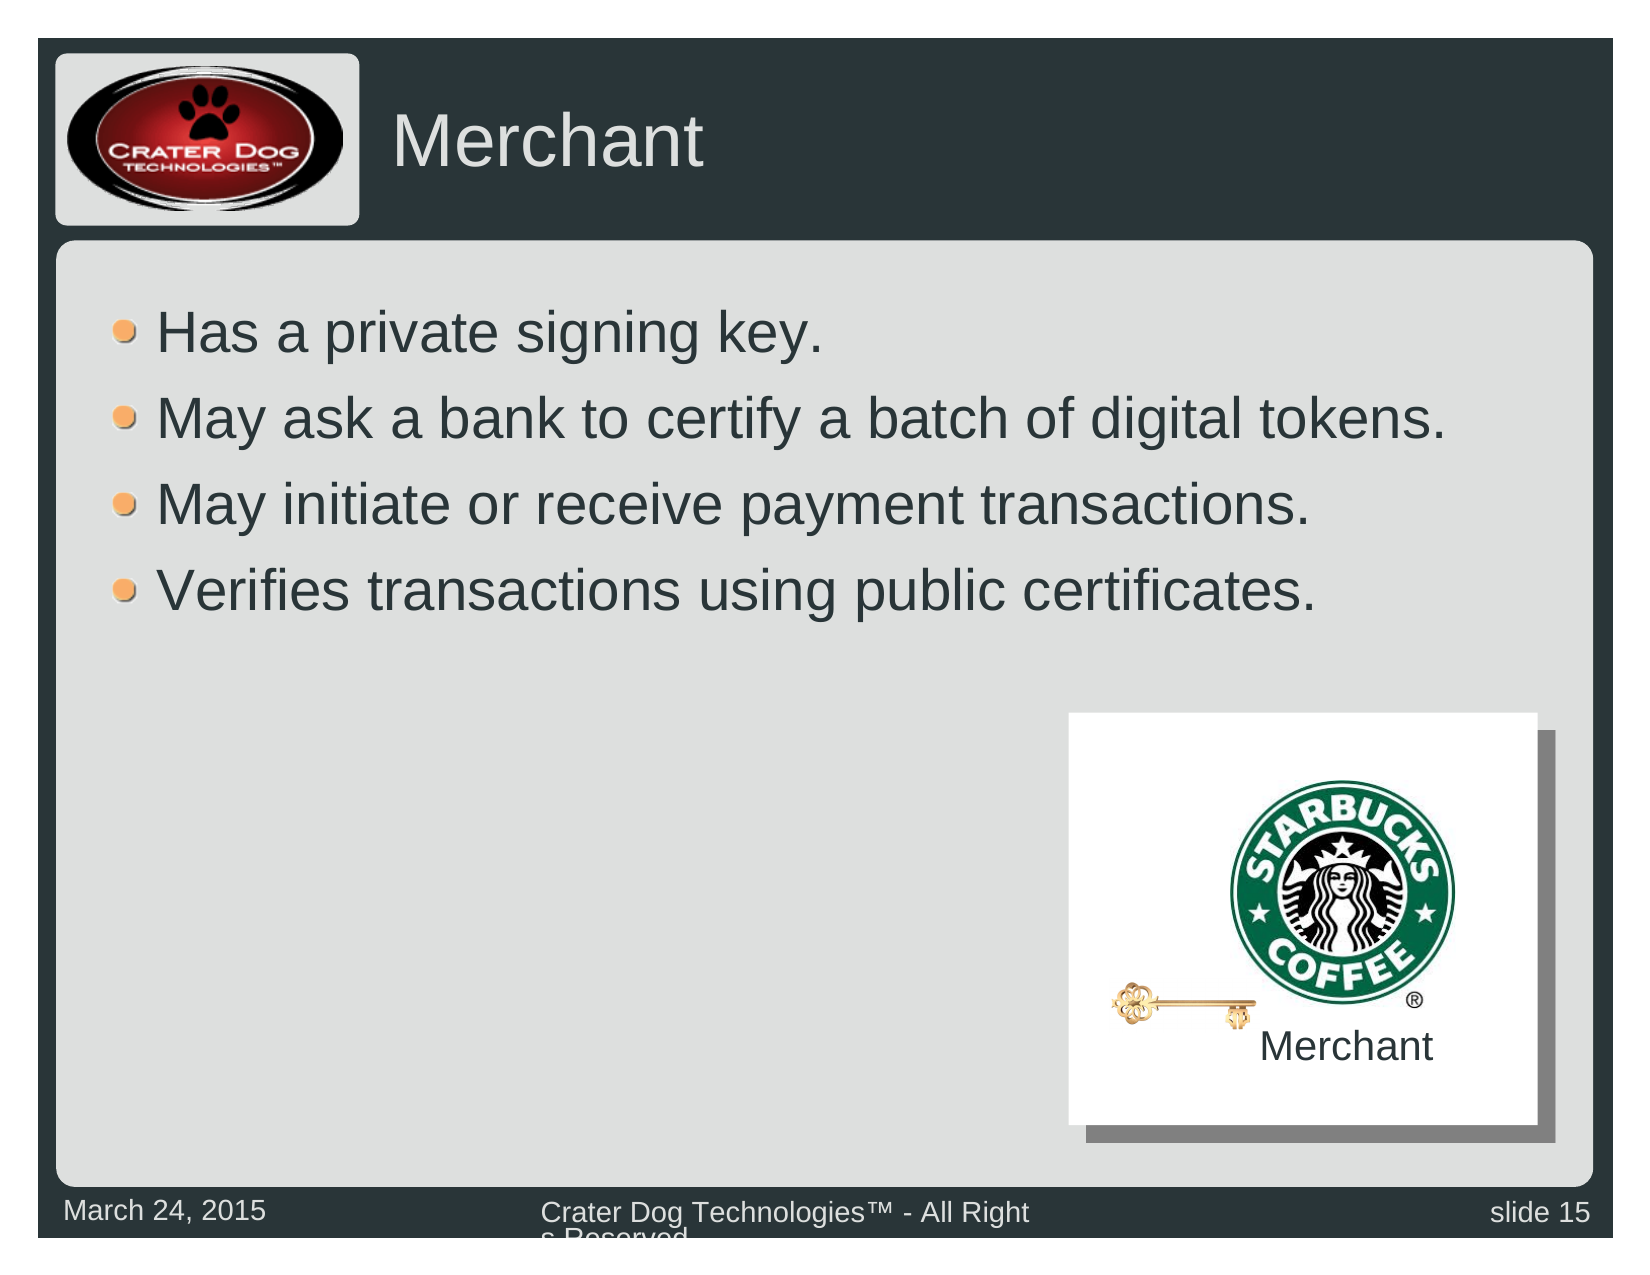

# Merchant
Has a private signing key.
May ask a bank to certify a batch of digital tokens.
May initiate or receive payment transactions.
Verifies transactions using public certificates.
Merchant
Crater Dog Technologies™ - All Rights Reserved
15